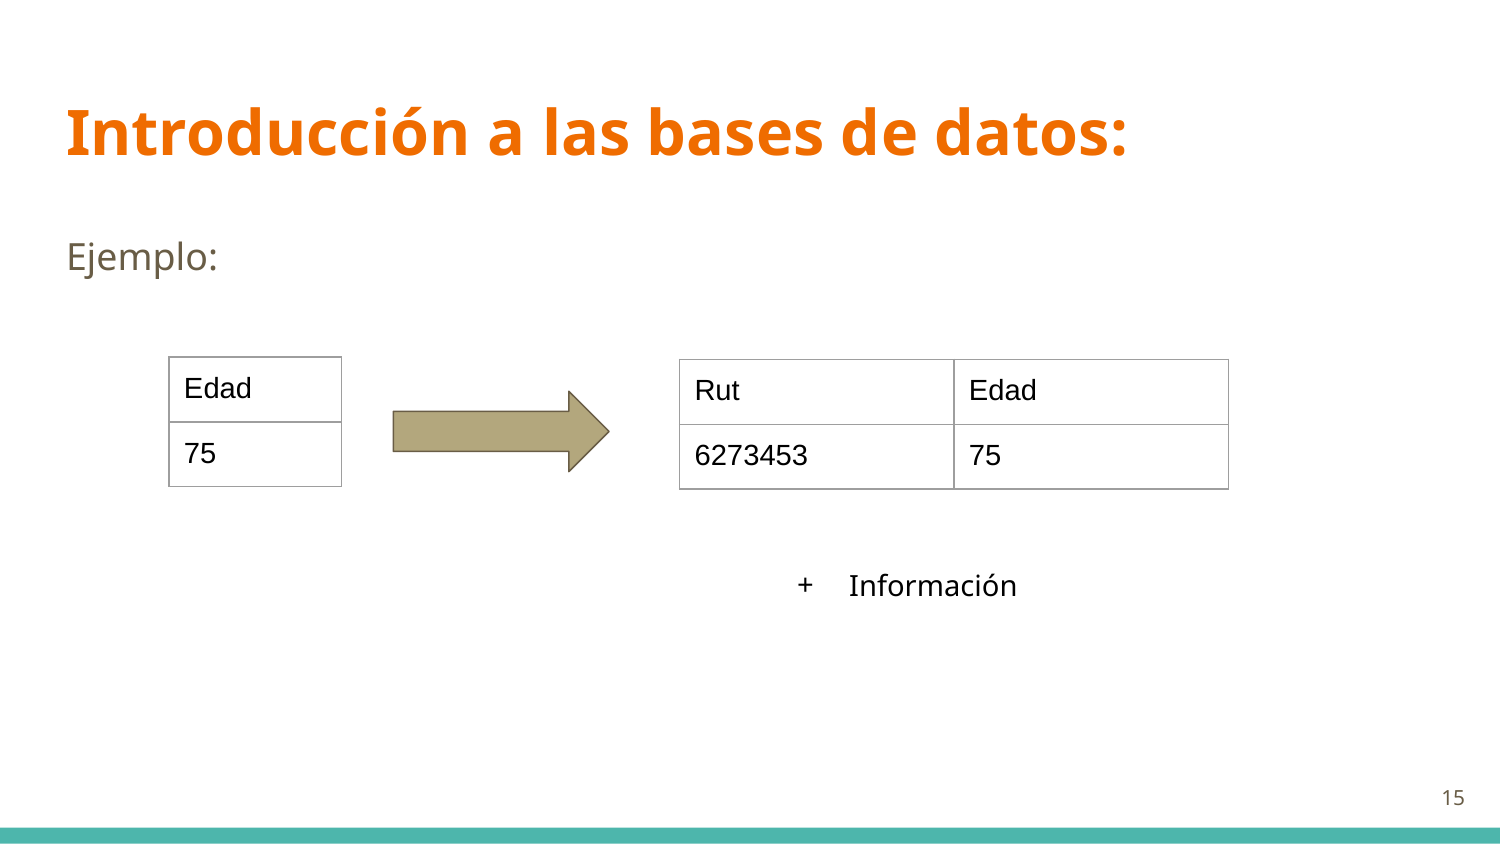

# Introducción a las bases de datos:
Ejemplo:
| Edad |
| --- |
| 75 |
| Rut | Edad |
| --- | --- |
| 6273453 | 75 |
Información